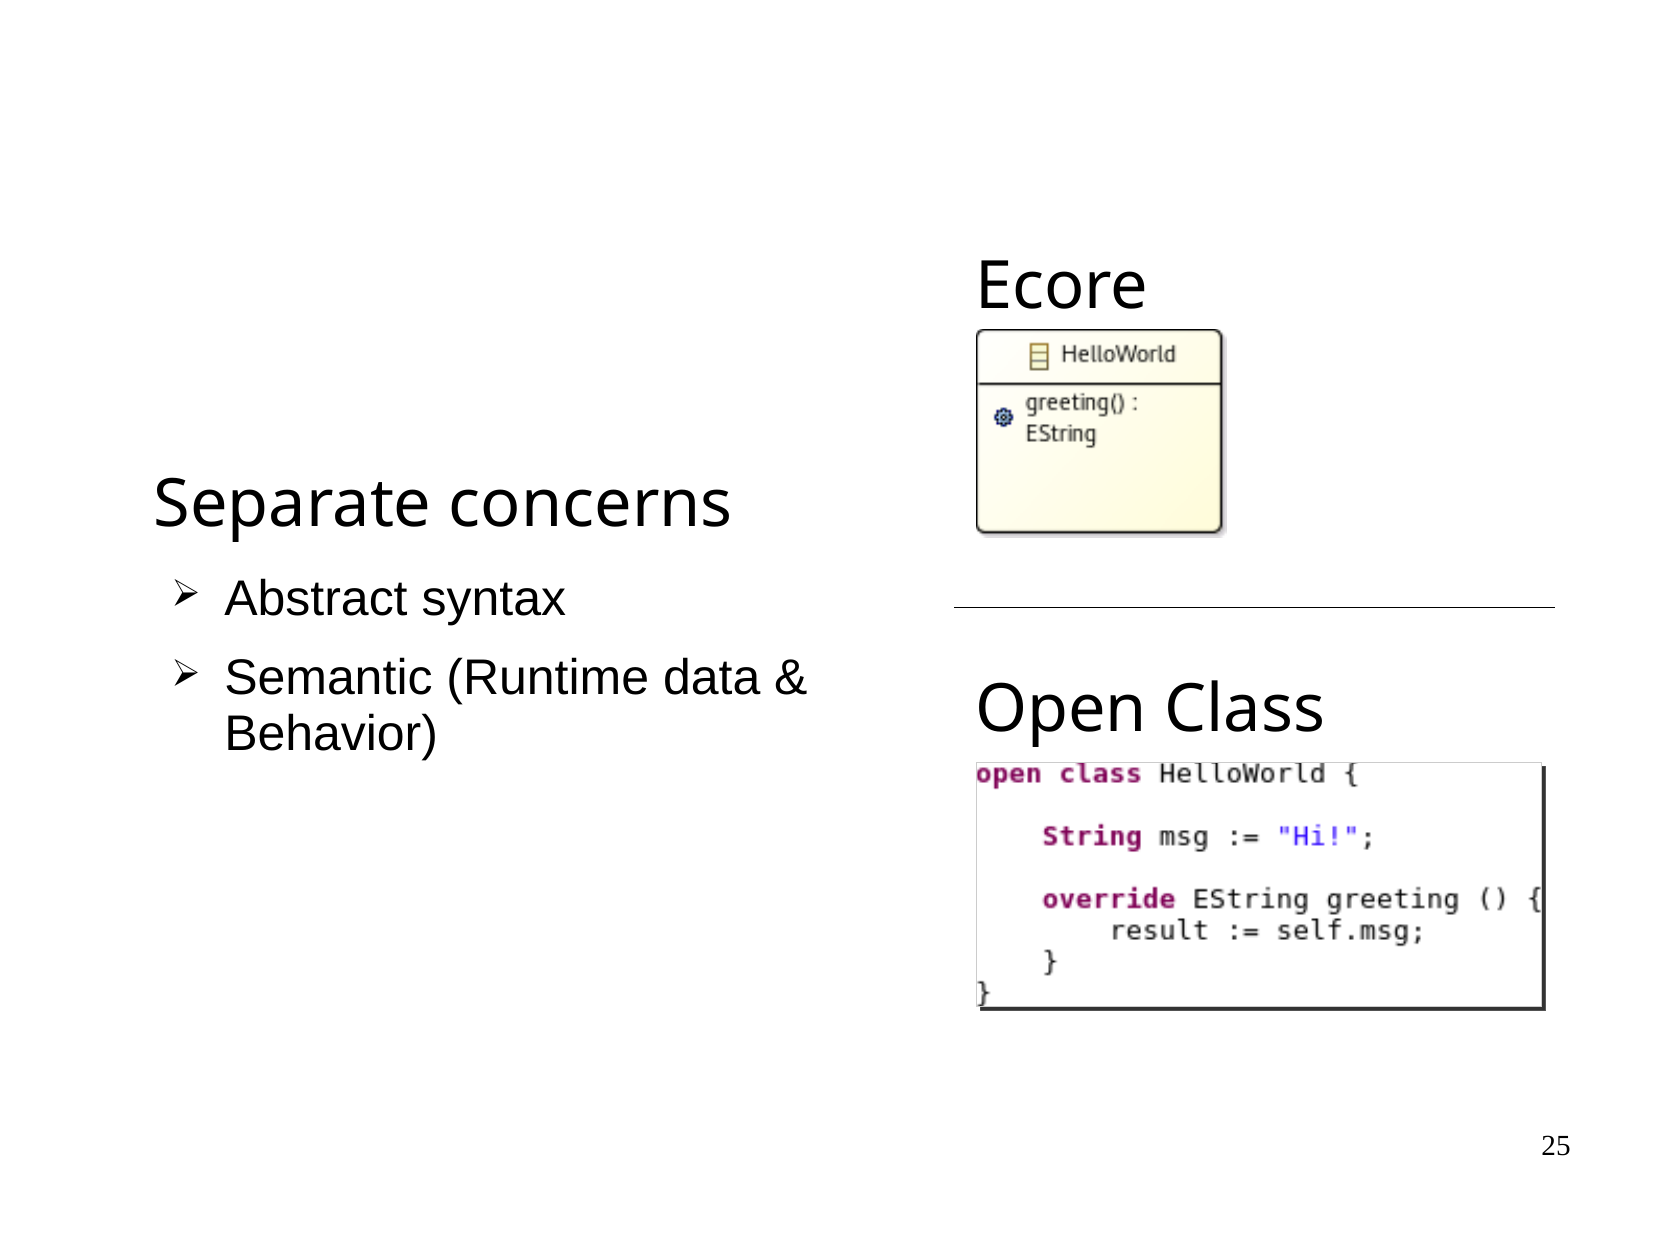

Ecore
# Separate concerns
Abstract syntax
Semantic (Runtime data & Behavior)
Open Class
25